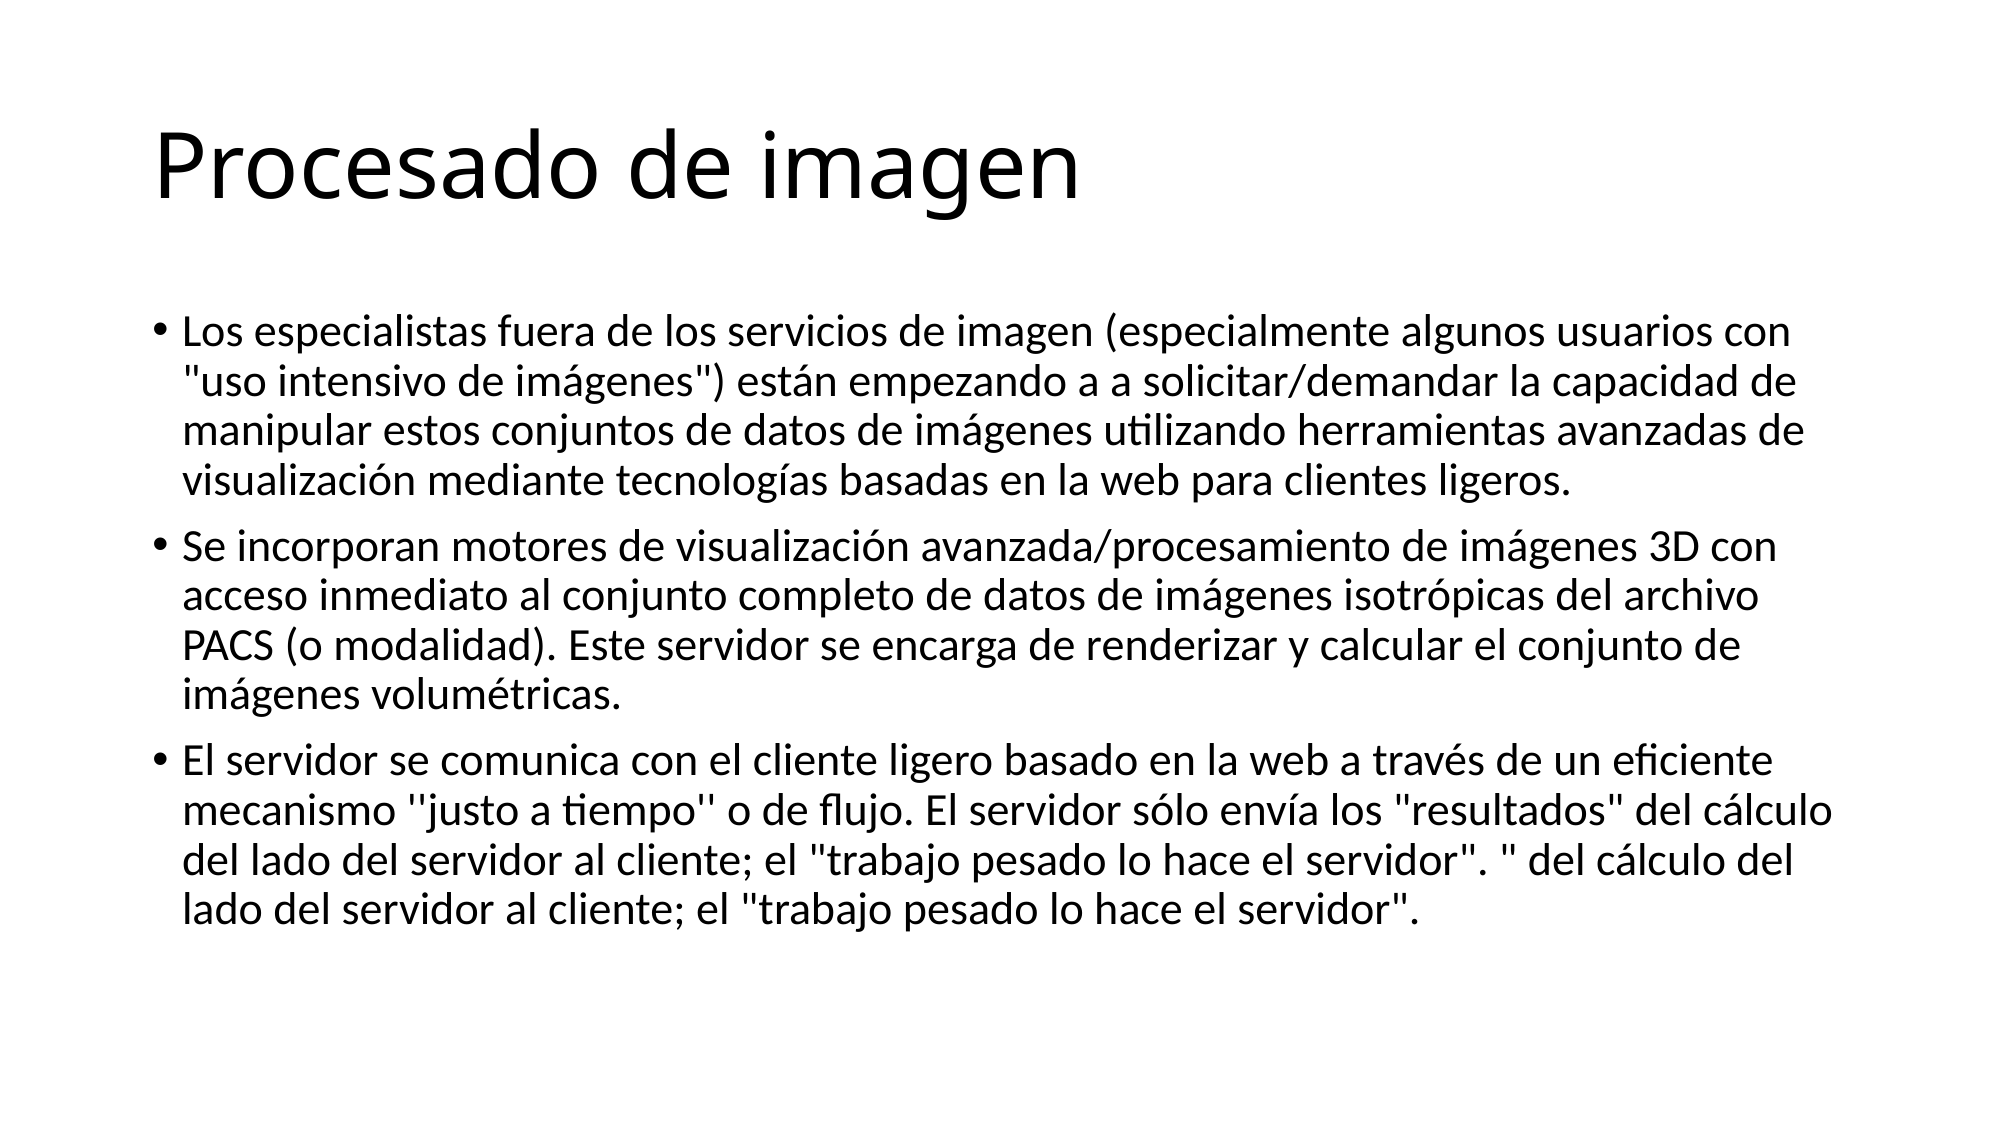

# Procesado de imagen
Los especialistas fuera de los servicios de imagen (especialmente algunos usuarios con "uso intensivo de imágenes") están empezando a a solicitar/demandar la capacidad de manipular estos conjuntos de datos de imágenes utilizando herramientas avanzadas de visualización mediante tecnologías basadas en la web para clientes ligeros.
Se incorporan motores de visualización avanzada/procesamiento de imágenes 3D con acceso inmediato al conjunto completo de datos de imágenes isotrópicas del archivo PACS (o modalidad). Este servidor se encarga de renderizar y calcular el conjunto de imágenes volumétricas.
El servidor se comunica con el cliente ligero basado en la web a través de un eficiente mecanismo ''justo a tiempo'' o de flujo. El servidor sólo envía los "resultados" del cálculo del lado del servidor al cliente; el "trabajo pesado lo hace el servidor". " del cálculo del lado del servidor al cliente; el "trabajo pesado lo hace el servidor".